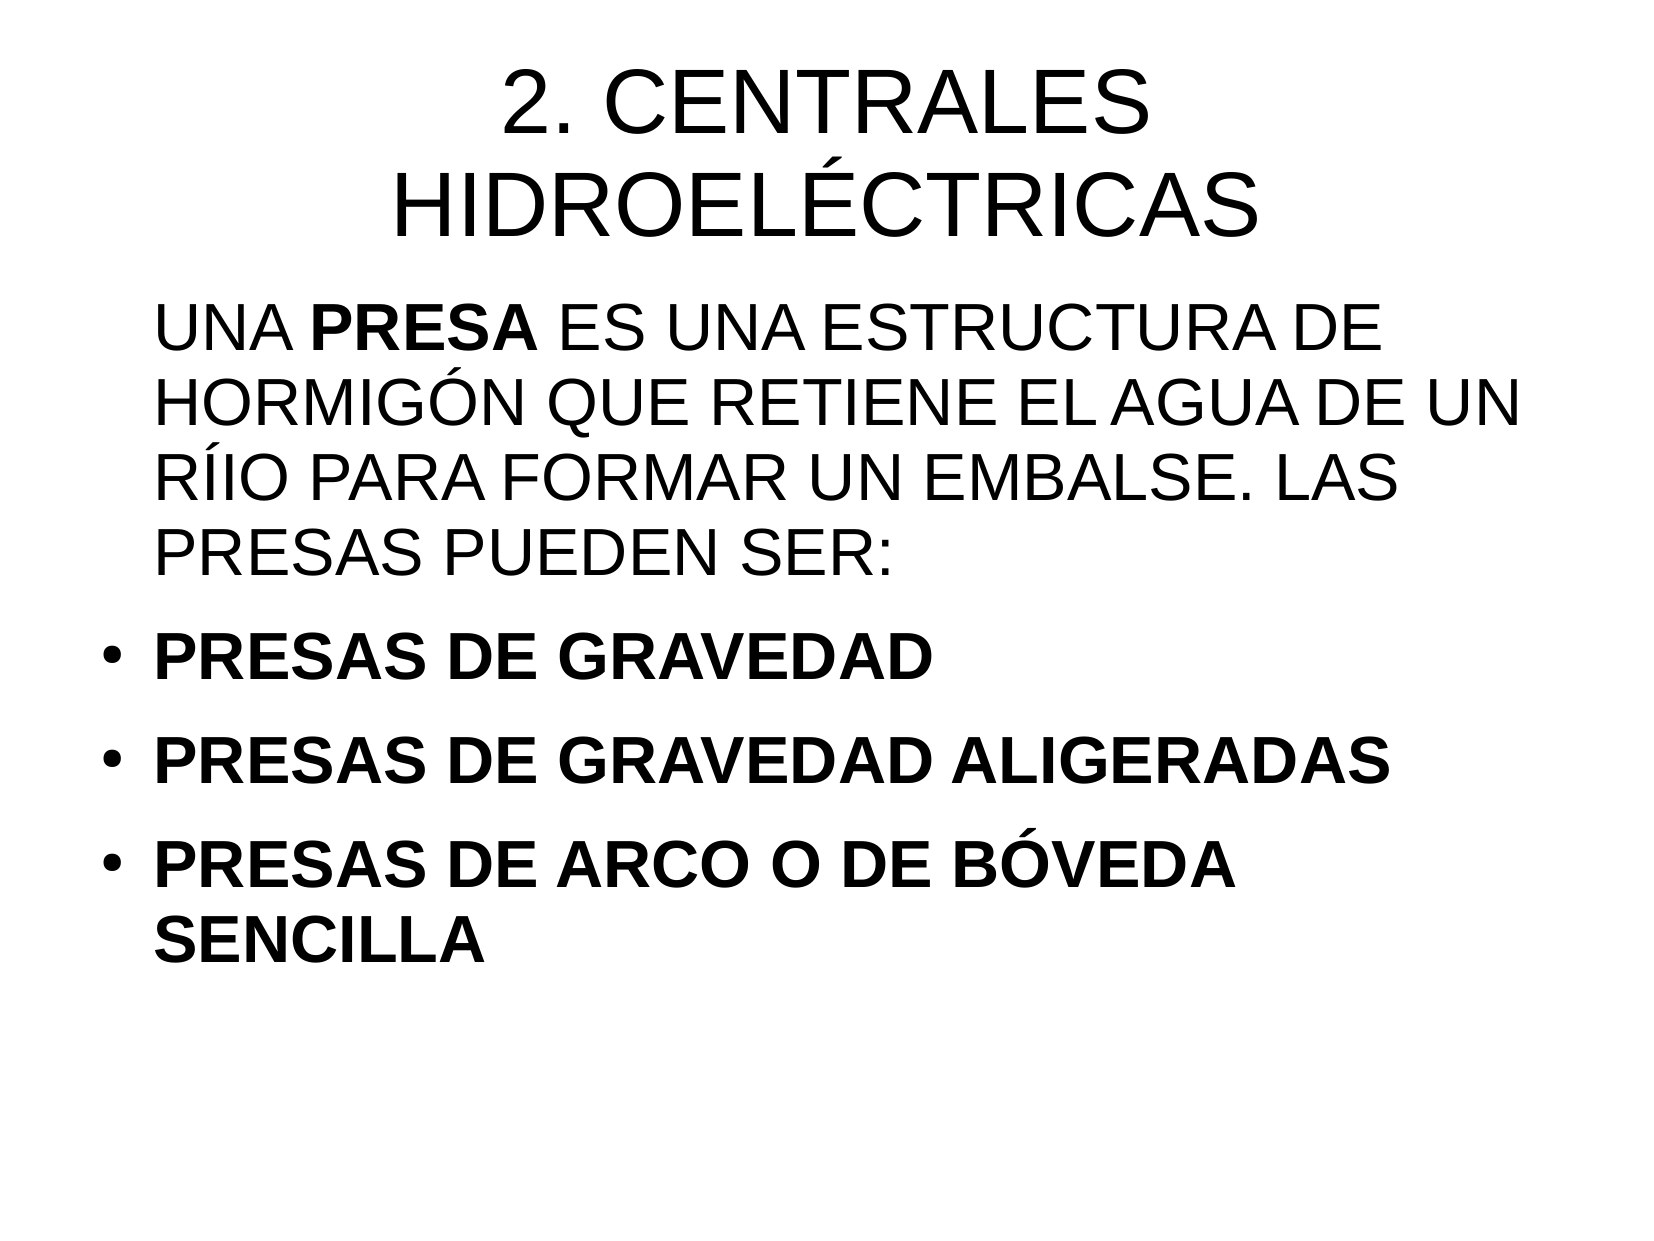

# 2. CENTRALES HIDROELÉCTRICAS
UNA PRESA ES UNA ESTRUCTURA DE HORMIGÓN QUE RETIENE EL AGUA DE UN RÍIO PARA FORMAR UN EMBALSE. LAS PRESAS PUEDEN SER:
PRESAS DE GRAVEDAD
PRESAS DE GRAVEDAD ALIGERADAS
PRESAS DE ARCO O DE BÓVEDA SENCILLA